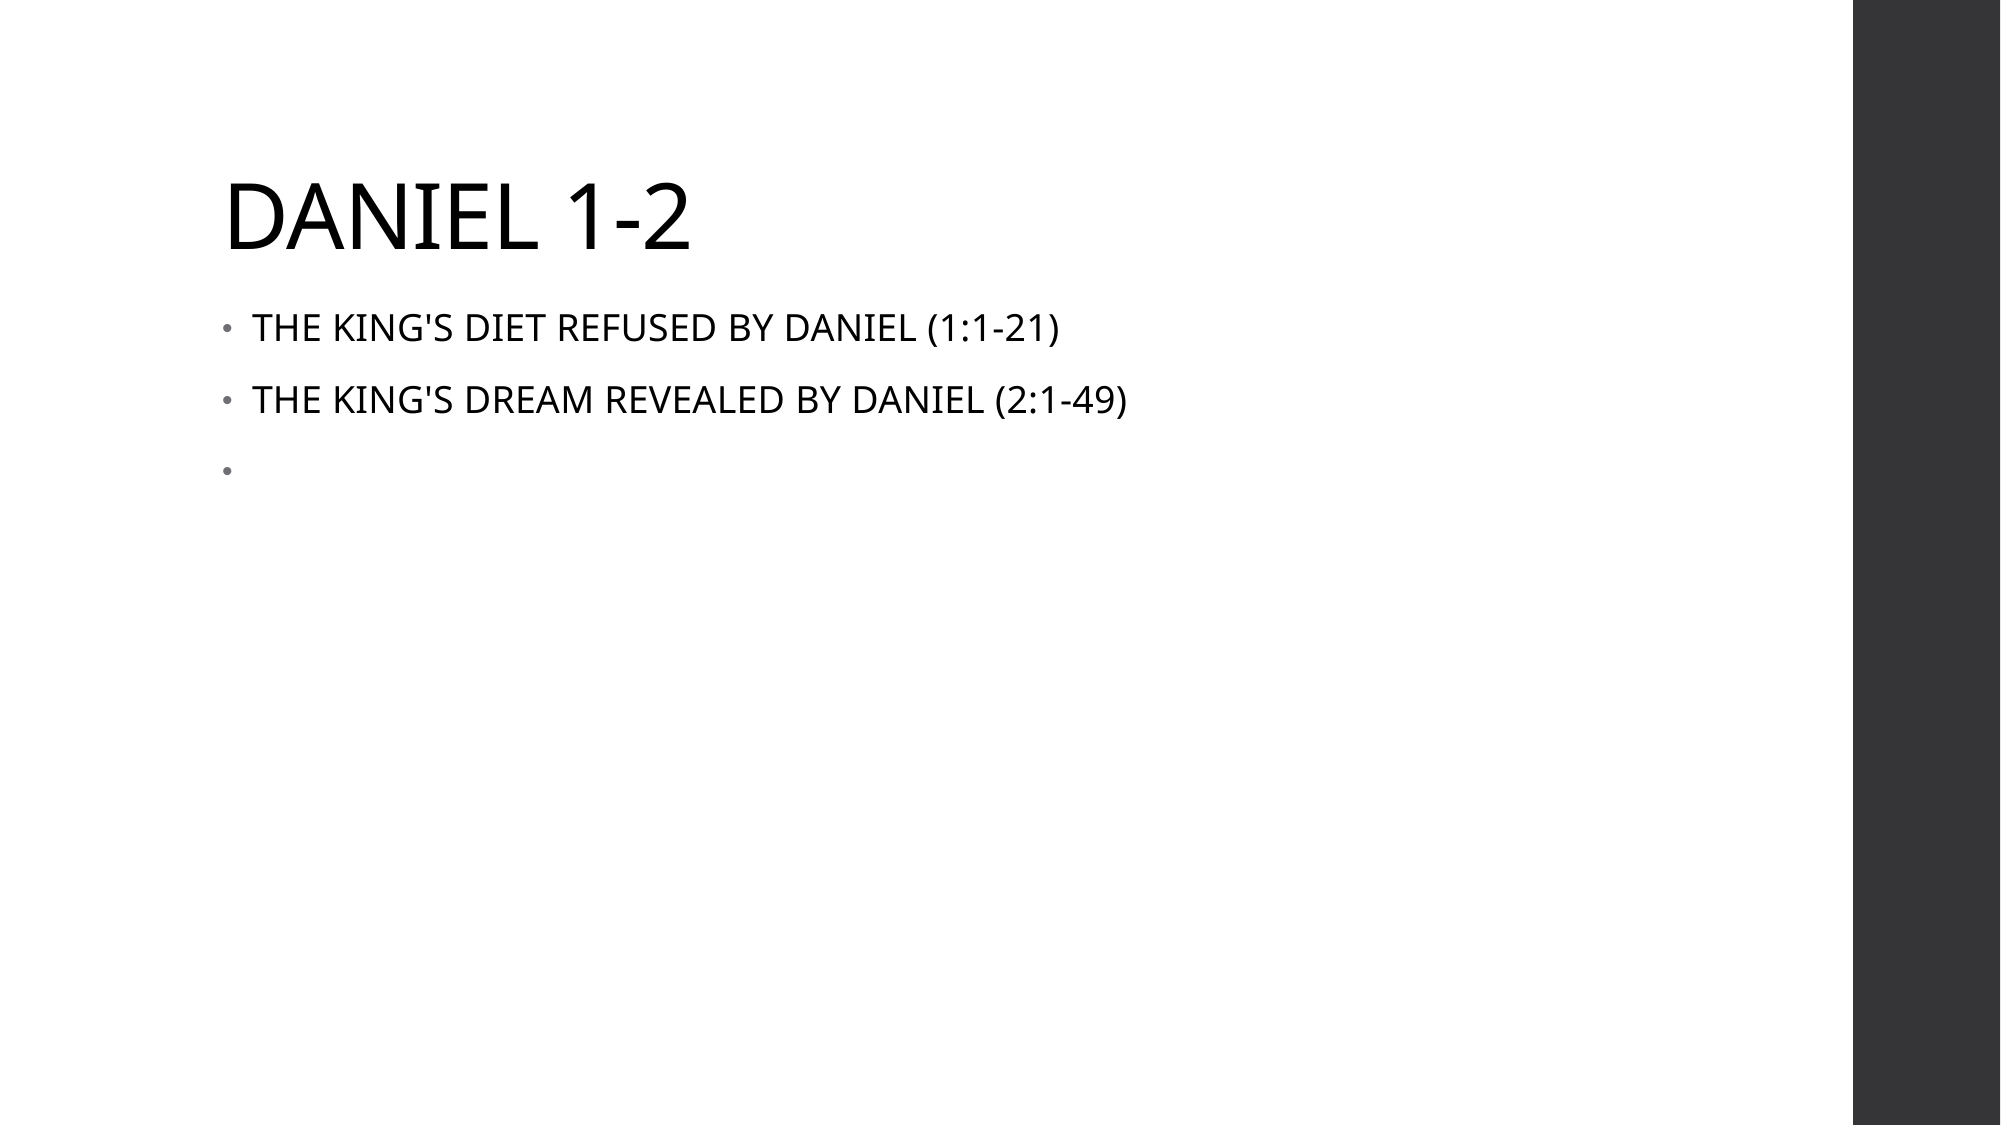

# DANIEL 1-2
THE KING'S DIET REFUSED BY DANIEL (1:1-21)
THE KING'S DREAM REVEALED BY DANIEL (2:1-49)